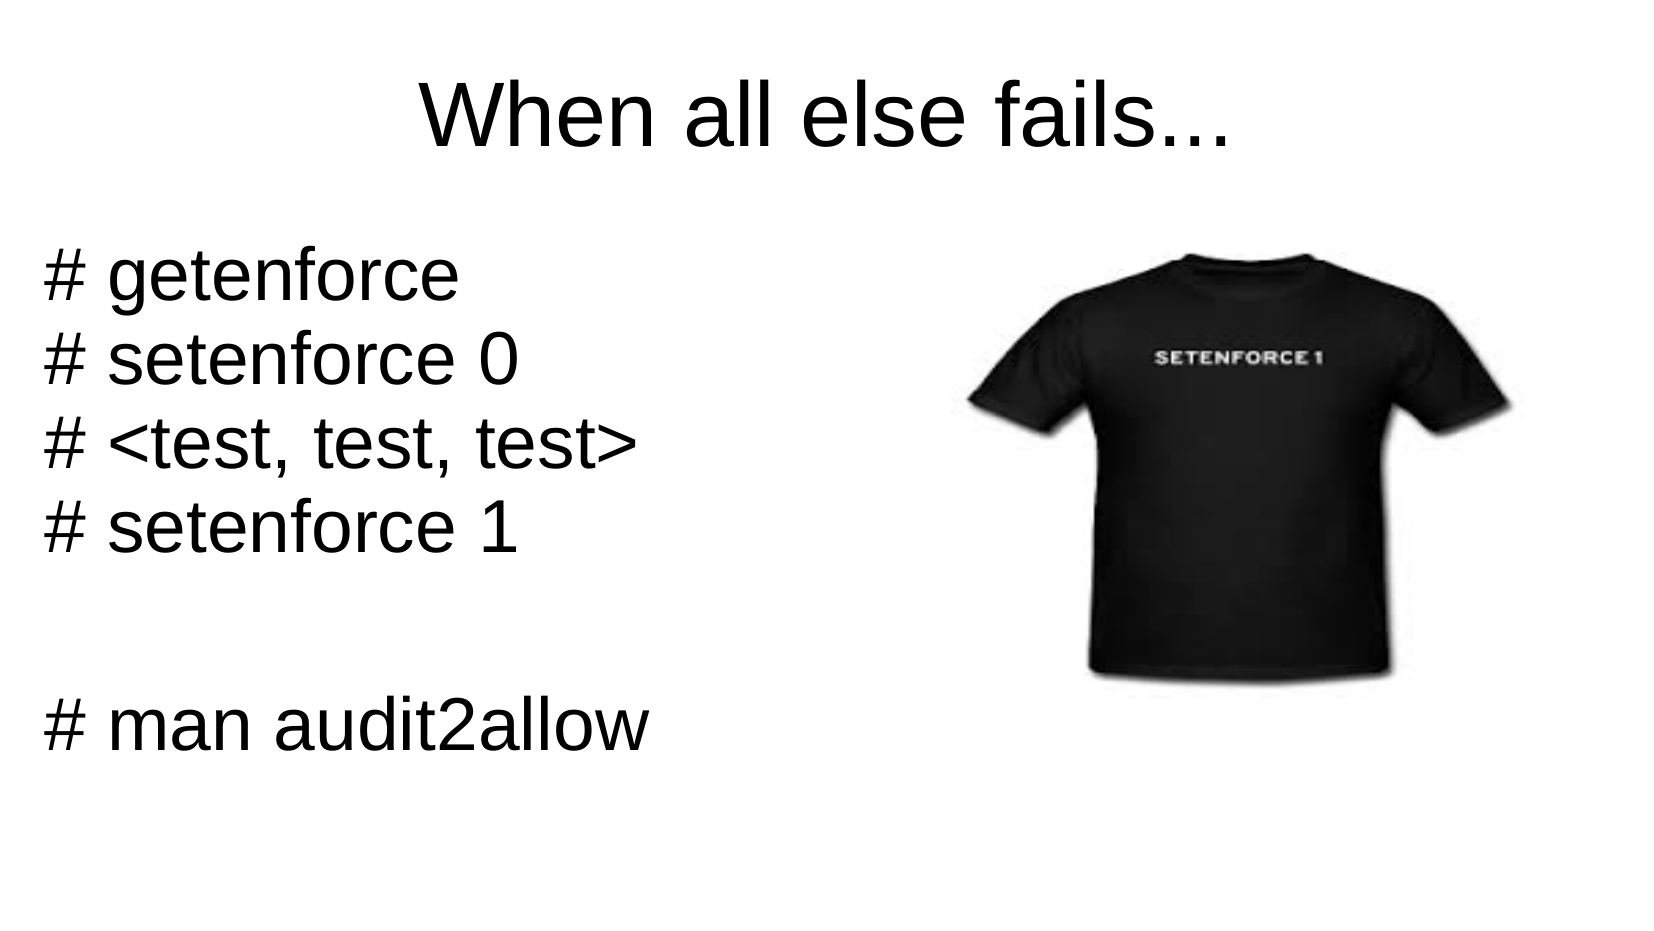

# When all else fails...
# getenforce
# setenforce 0
# <test, test, test>
# setenforce 1
# man audit2allow